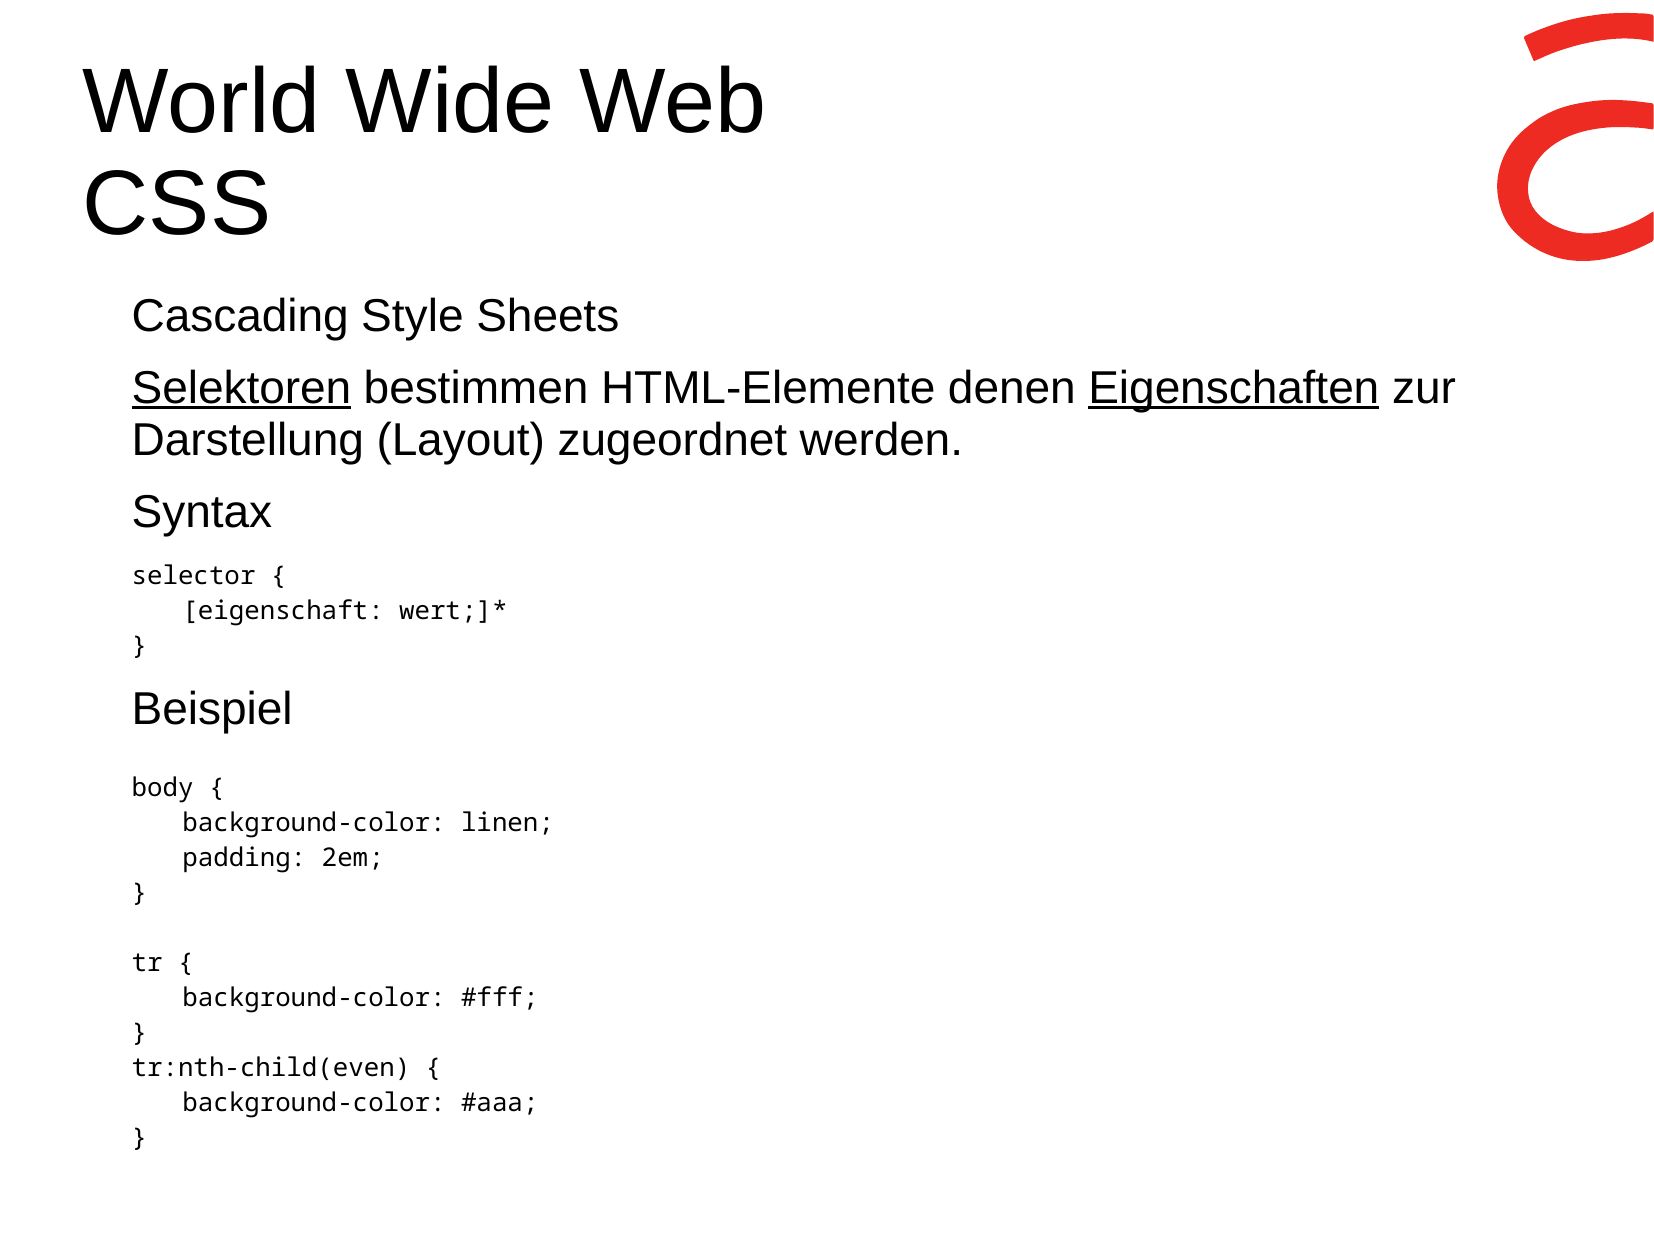

# World Wide Web CSS
Cascading Style Sheets
Selektoren bestimmen HTML-Elemente denen Eigenschaften zur Darstellung (Layout) zugeordnet werden.
Syntax
selector {
	[eigenschaft: wert;]*
}
Beispiel
body {
	background-color: linen;
	padding: 2em;
}
tr {
	background-color: #fff;
}
tr:nth-child(even) {
	background-color: #aaa;
}